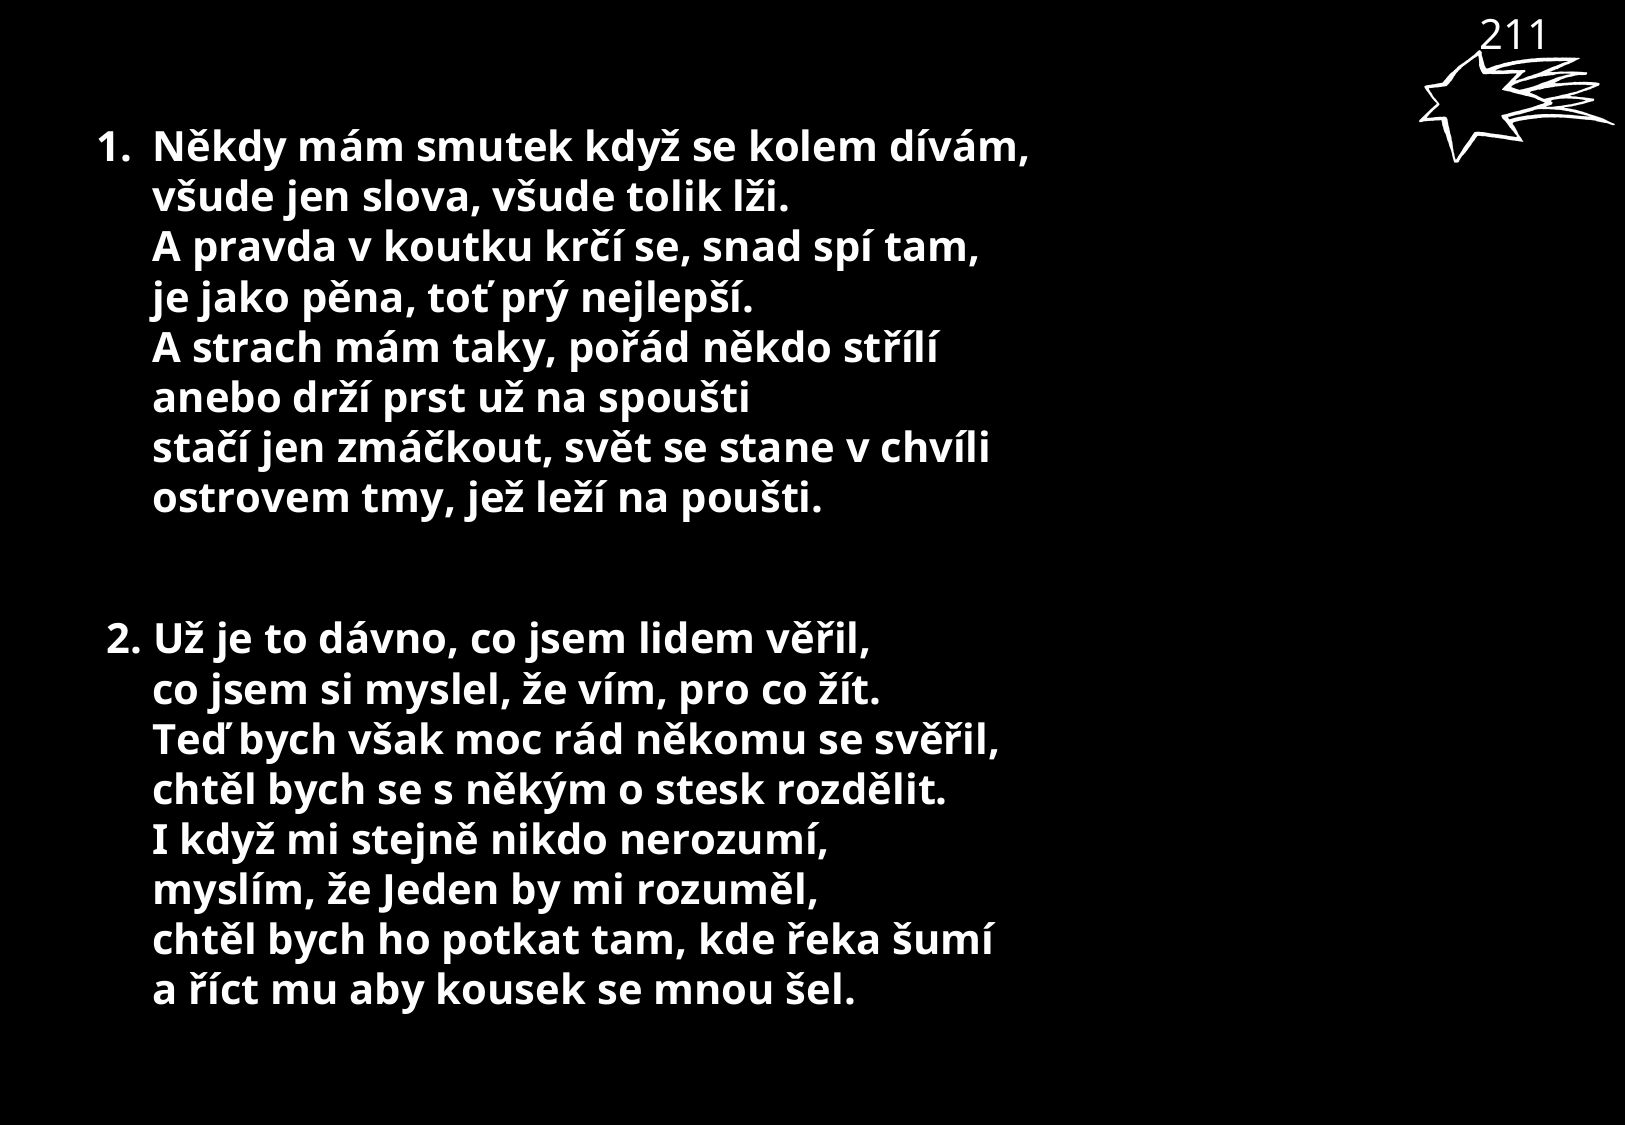

211
# 1. 	Někdy mám smutek když se kolem dívám, všude jen slova, všude tolik lži. A pravda v koutku krčí se, snad spí tam, je jako pěna, toť prý nejlepší. A strach mám taky, pořád někdo střílí anebo drží prst už na spoušti stačí jen zmáčkout, svět se stane v chvíli ostrovem tmy, jež leží na poušti.
 2. Už je to dávno, co jsem lidem věřil,
co jsem si myslel, že vím, pro co žít.
Teď bych však moc rád někomu se svěřil,
chtěl bych se s někým o stesk rozdělit.
I když mi stejně nikdo nerozumí,
myslím, že Jeden by mi rozuměl,
chtěl bych ho potkat tam, kde řeka šumí
a říct mu aby kousek se mnou šel.